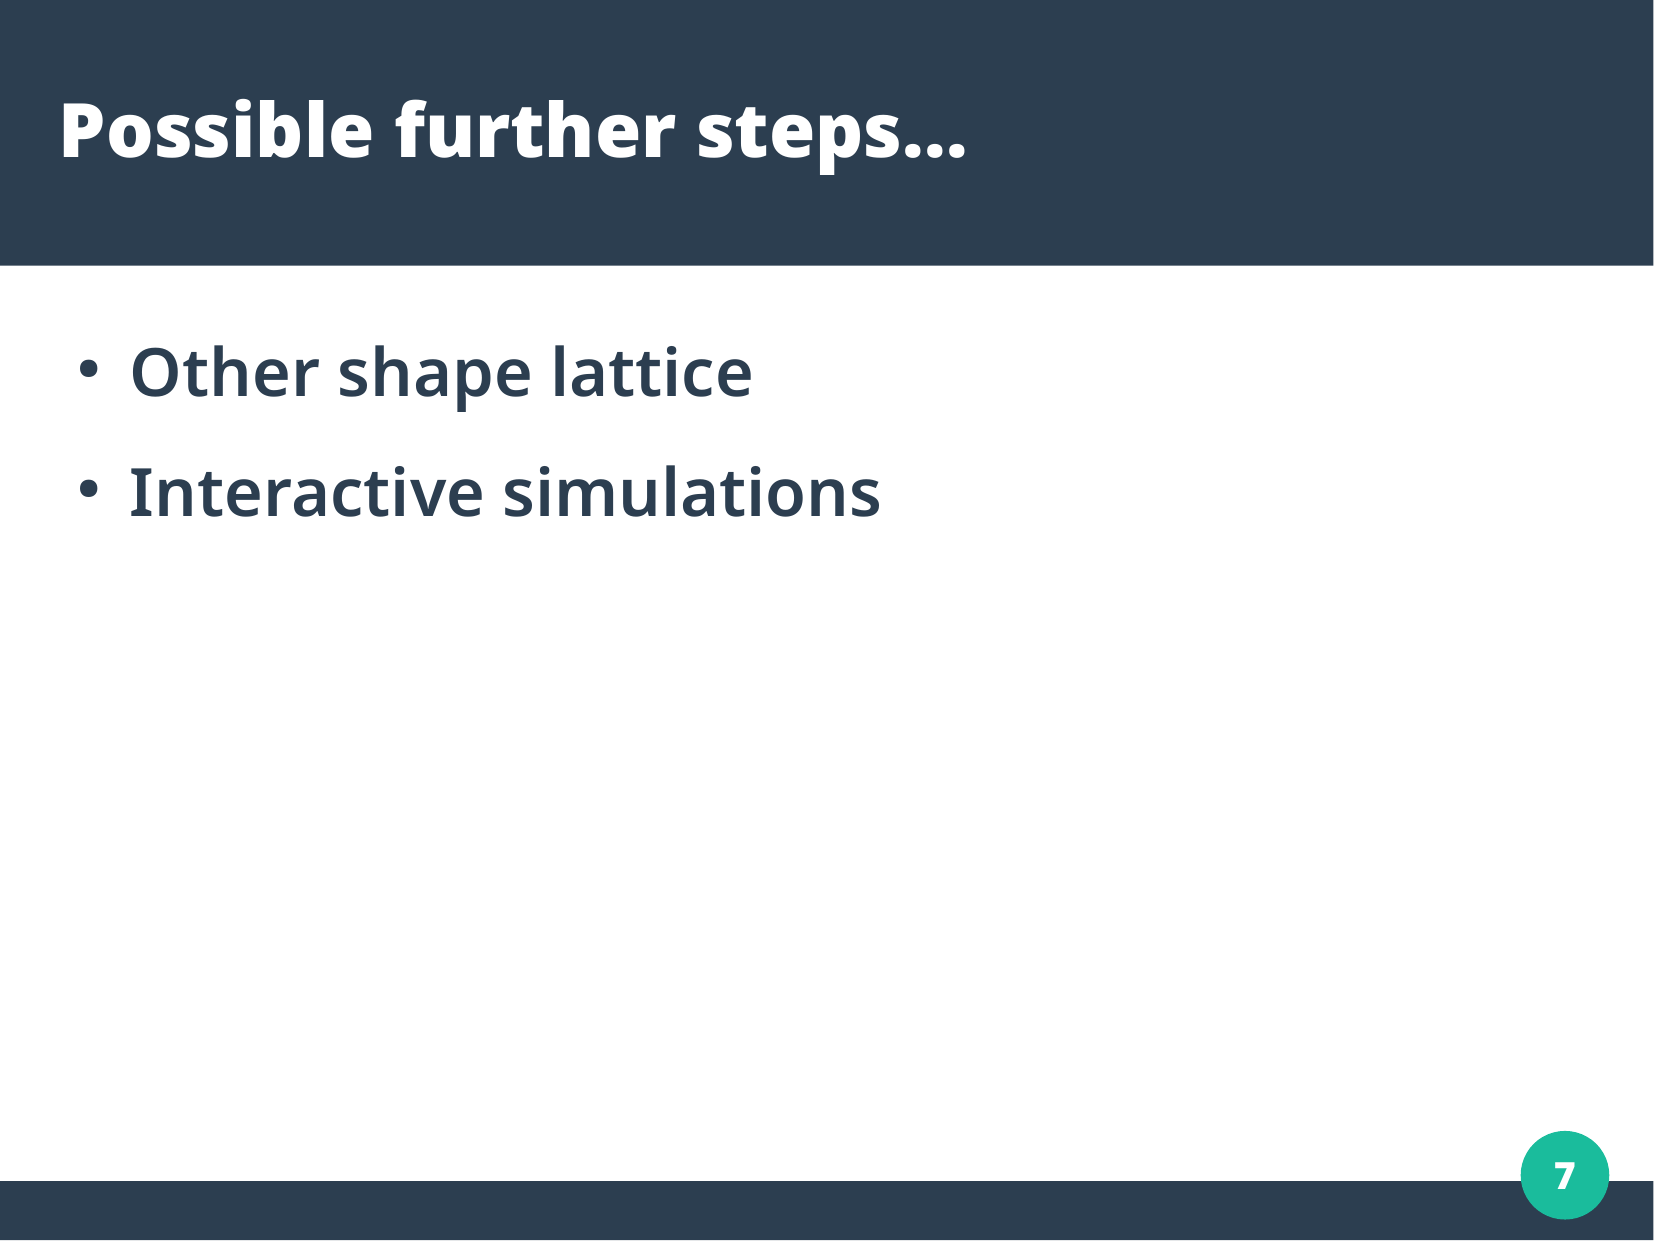

# Possible further steps...
Other shape lattice
Interactive simulations
7